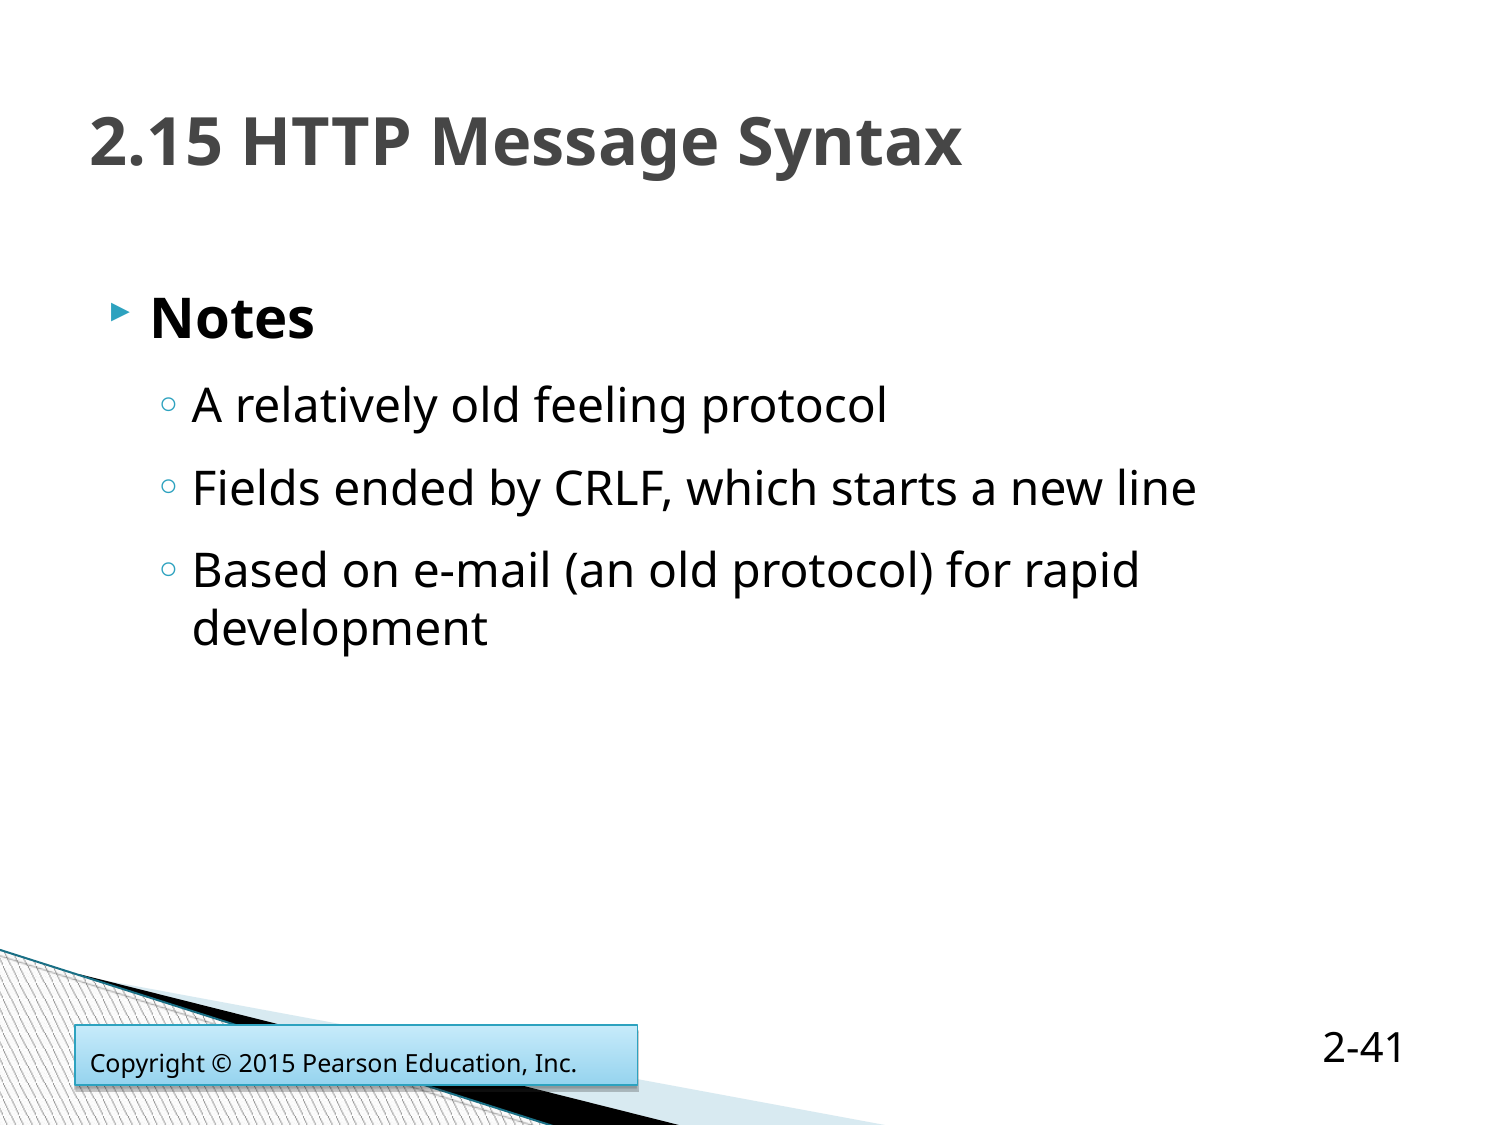

2.15 HTTP Message Syntax
# Notes
A relatively old feeling protocol
Fields ended by CRLF, which starts a new line
Based on e-mail (an old protocol) for rapid development
Copyright © 2015 Pearson Education, Inc.